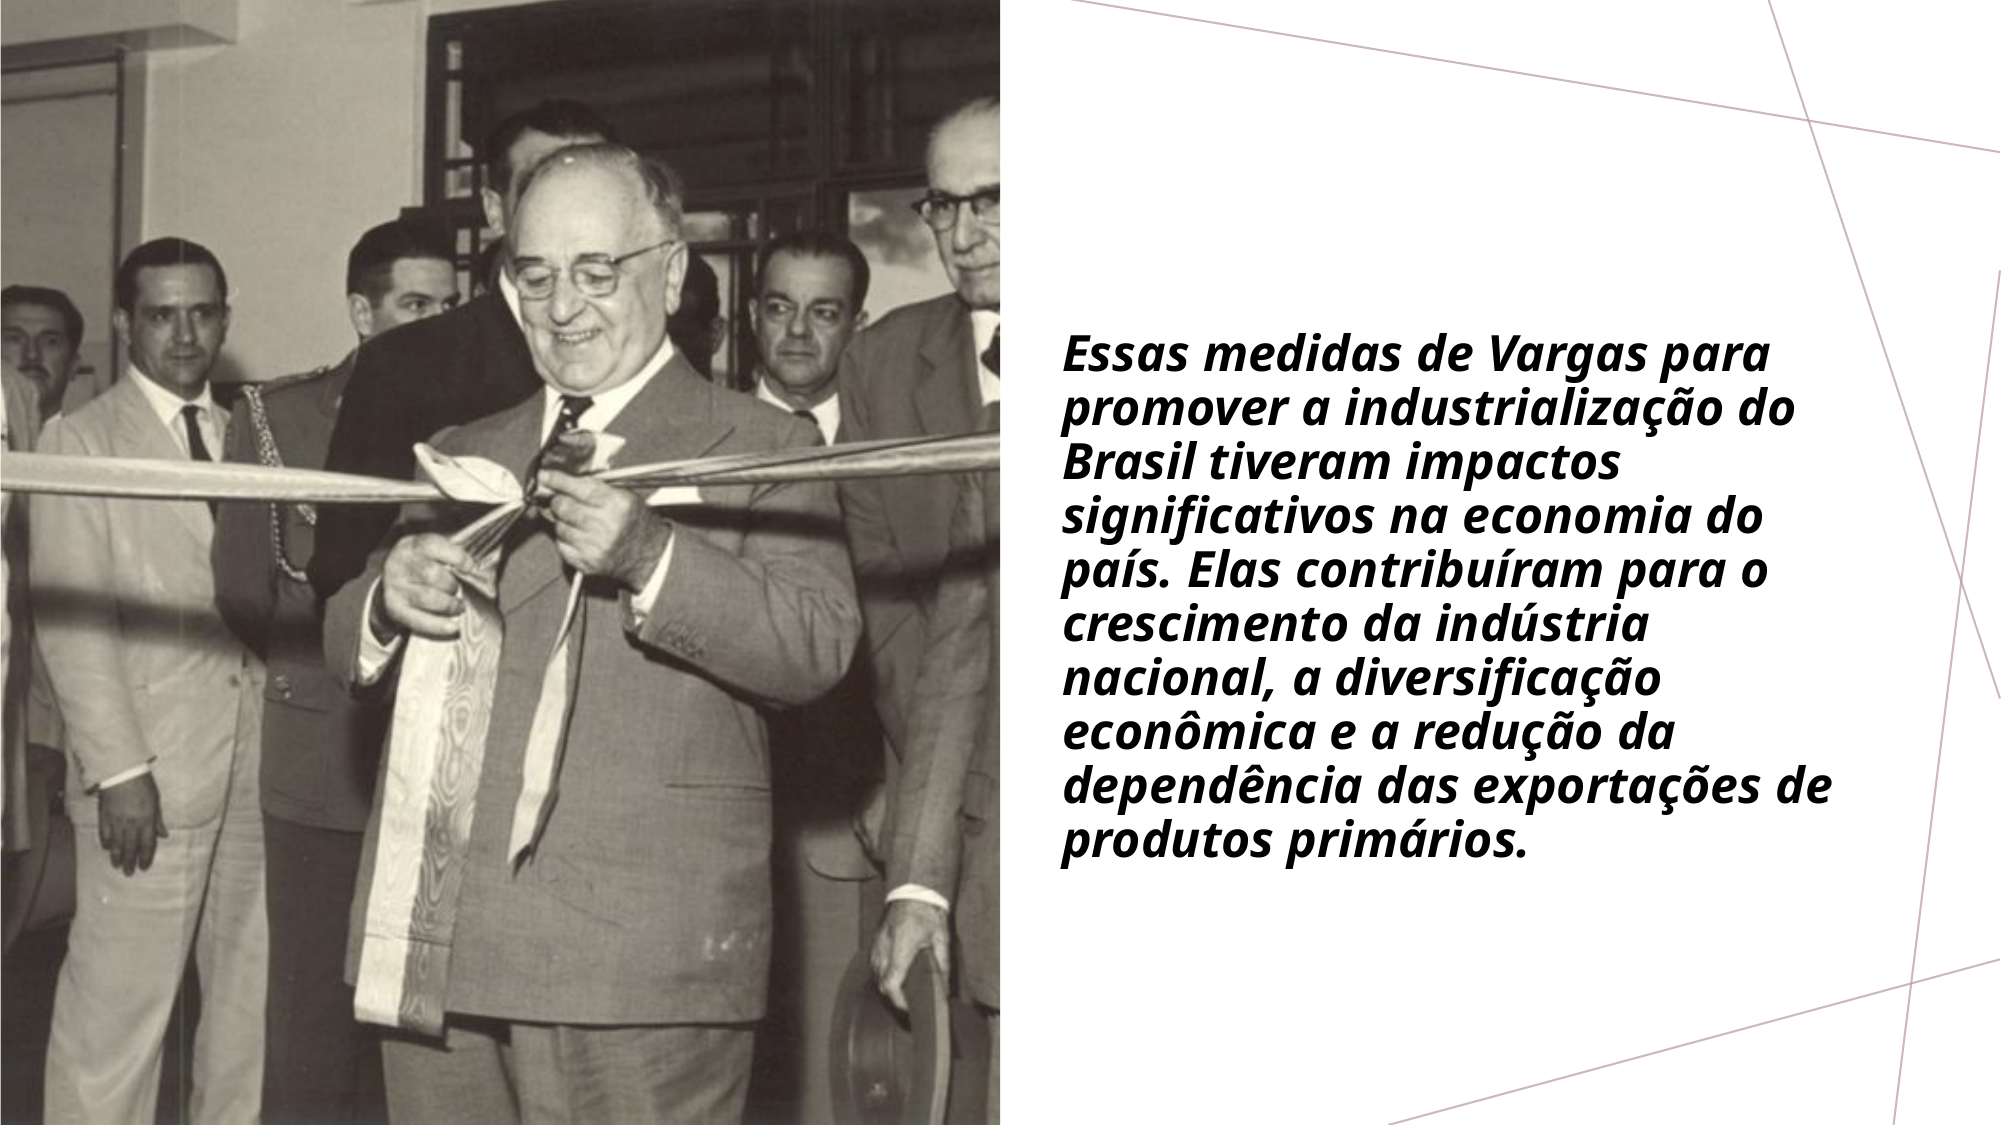

# Essas medidas de Vargas para promover a industrialização do Brasil tiveram impactos significativos na economia do país. Elas contribuíram para o crescimento da indústria nacional, a diversificação econômica e a redução da dependência das exportações de produtos primários.